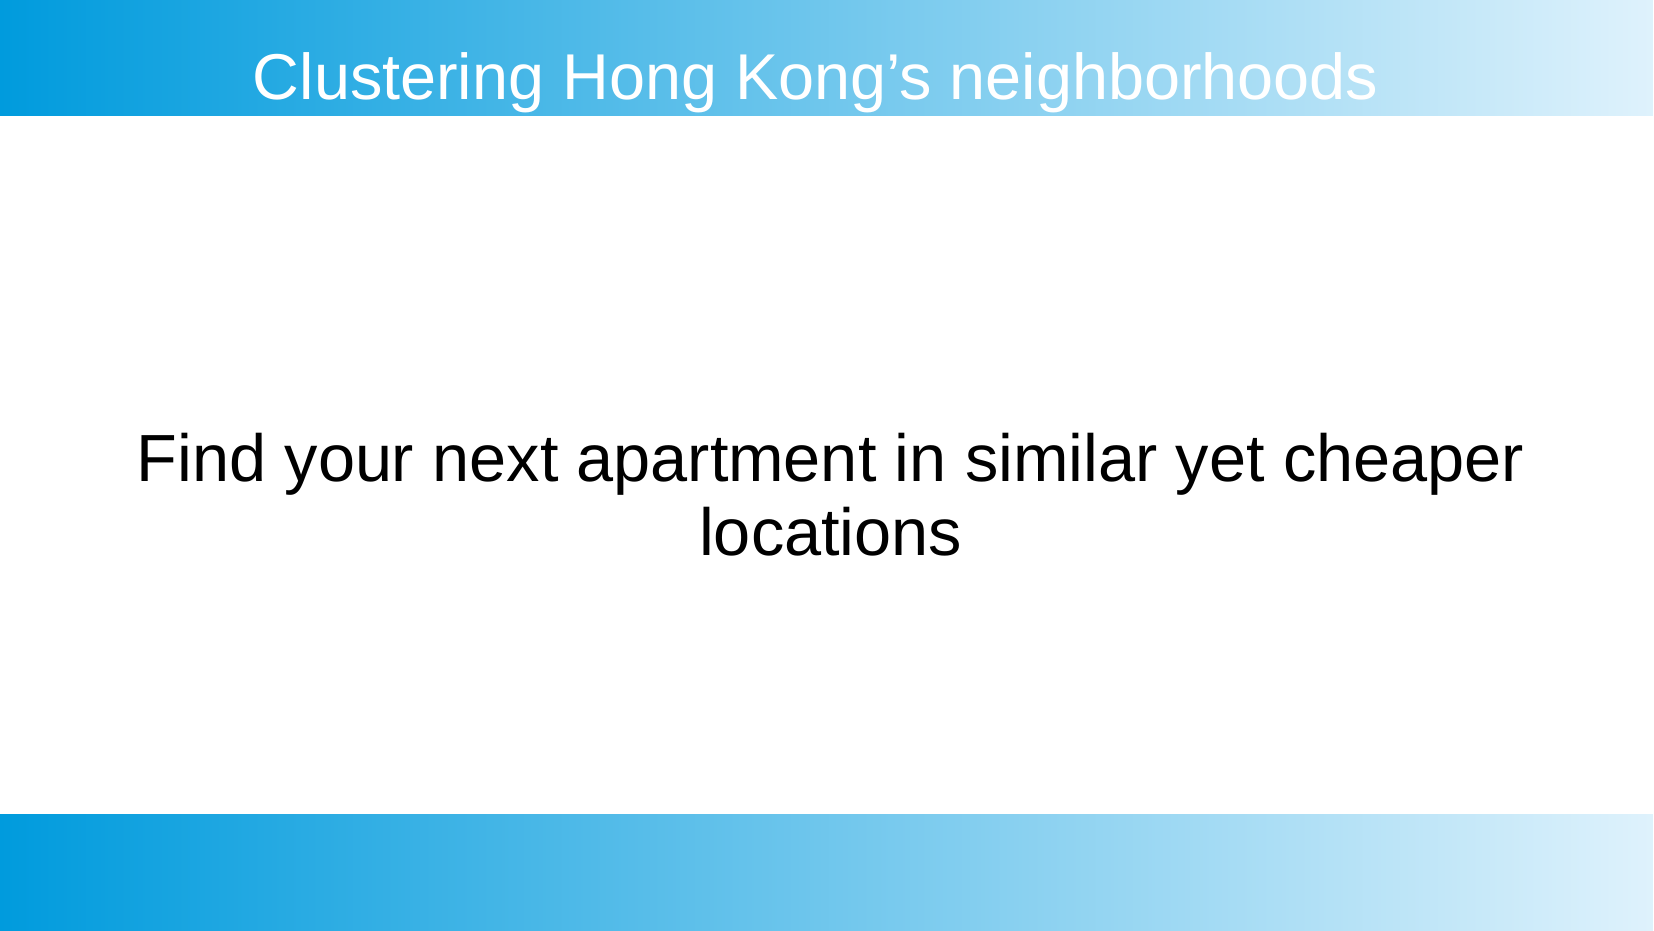

# Clustering Hong Kong’s neighborhoods
Find your next apartment in similar yet cheaper locations